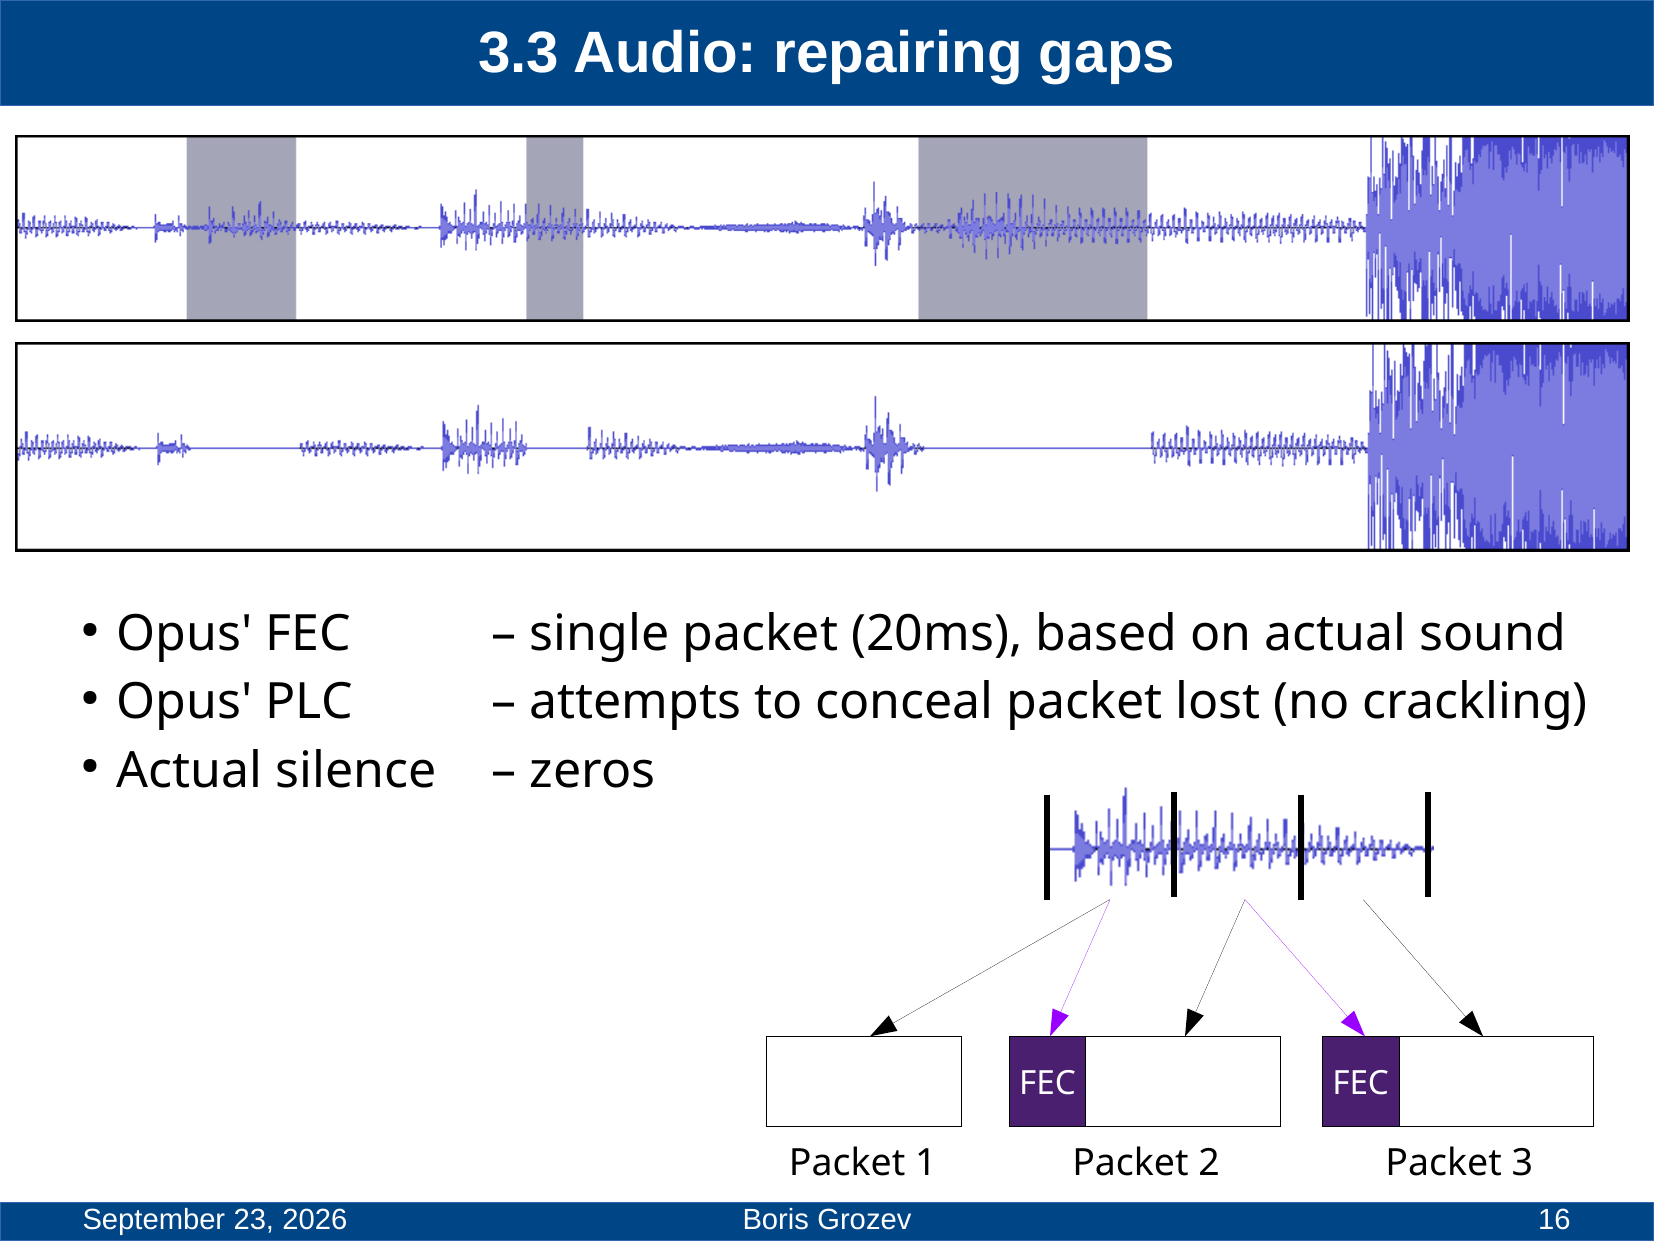

# 3.3 Audio: repairing gaps
Opus' FEC		– single packet (20ms), based on actual sound
Opus' PLC		– attempts to conceal packet lost (no crackling)
Actual silence	– zeros
FEC
FEC
Packet 1
Packet 2
Packet 3
Boris Grozev
16